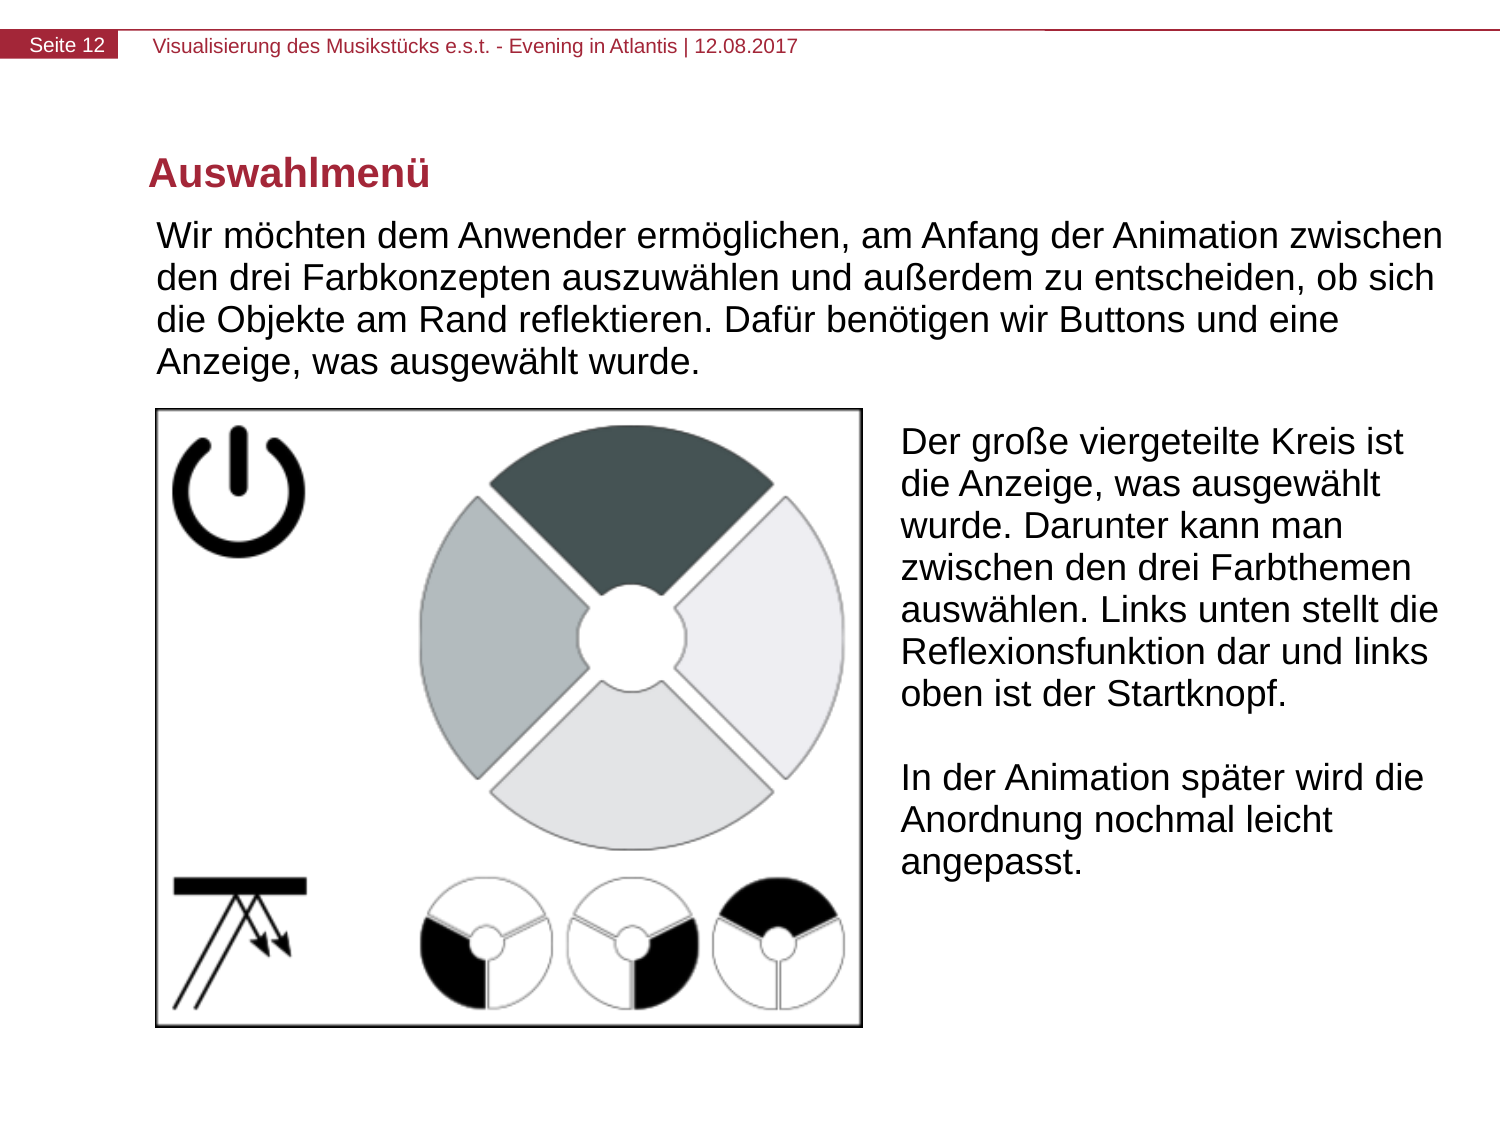

# Auswahlmenü
Wir möchten dem Anwender ermöglichen, am Anfang der Animation zwischen den drei Farbkonzepten auszuwählen und außerdem zu entscheiden, ob sich die Objekte am Rand reflektieren. Dafür benötigen wir Buttons und eine Anzeige, was ausgewählt wurde.
Der große viergeteilte Kreis ist die Anzeige, was ausgewählt wurde. Darunter kann man zwischen den drei Farbthemen auswählen. Links unten stellt die Reflexionsfunktion dar und links oben ist der Startknopf.
In der Animation später wird die Anordnung nochmal leicht angepasst.